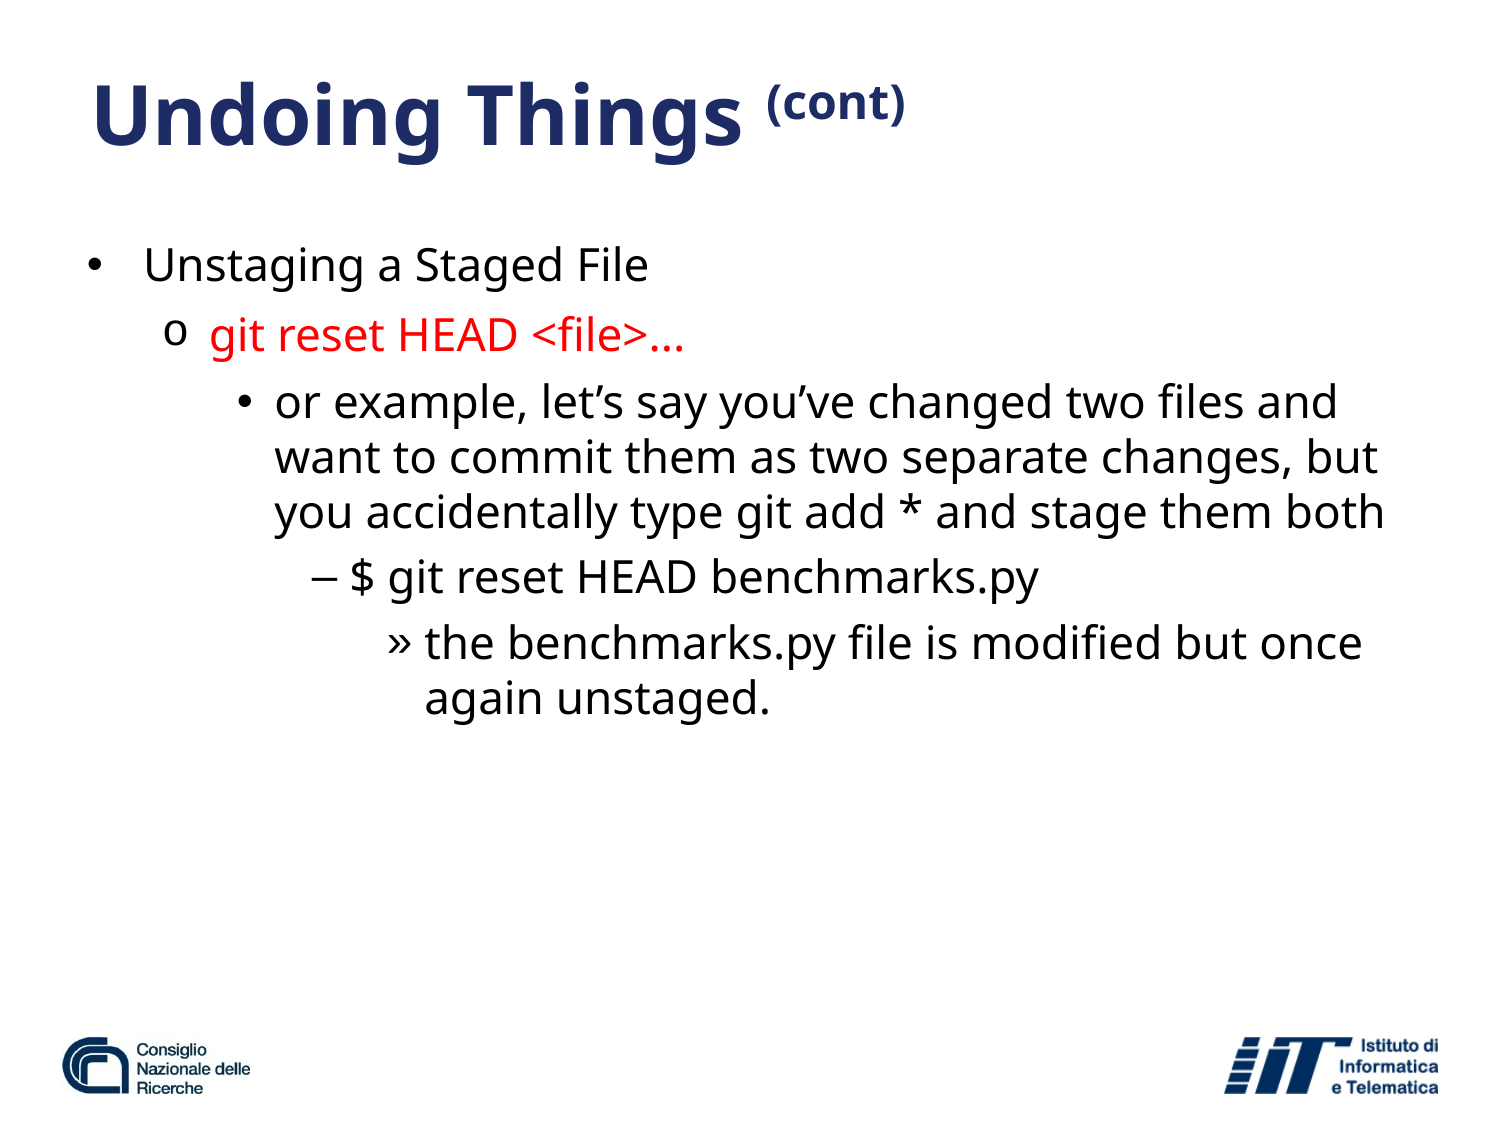

# Undoing Things (cont)
Unstaging a Staged File
git reset HEAD <file>...
or example, let’s say you’ve changed two files and want to commit them as two separate changes, but you accidentally type git add * and stage them both
$ git reset HEAD benchmarks.py
the benchmarks.py file is modified but once again unstaged.